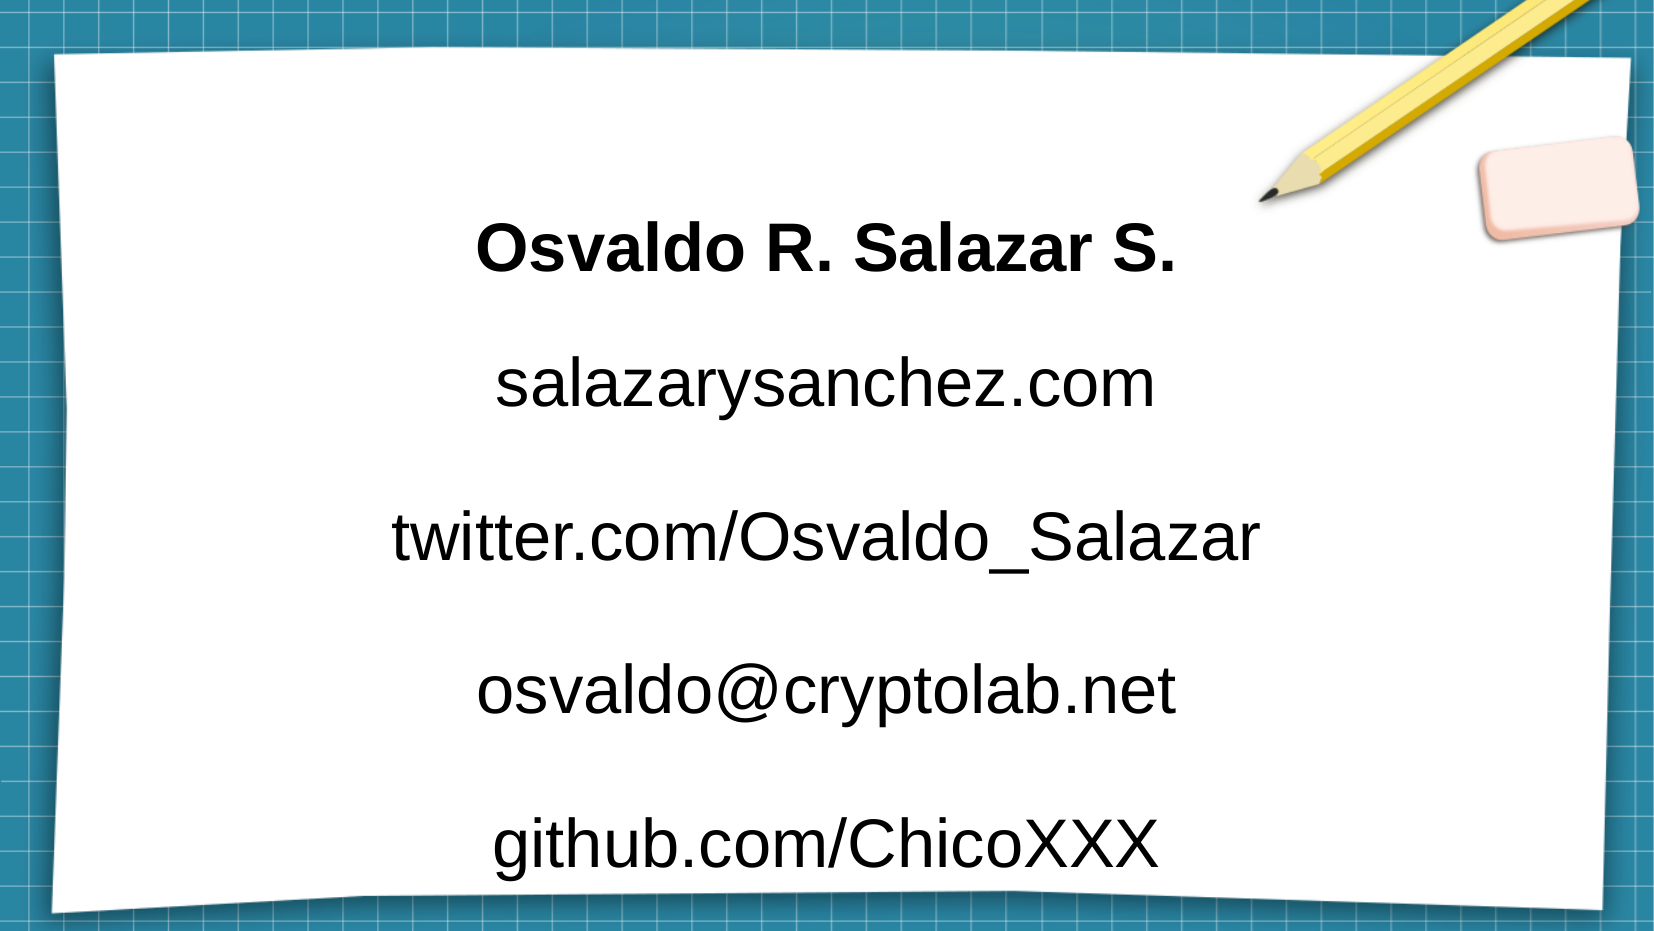

# Osvaldo R. Salazar S.
salazarysanchez.com
twitter.com/Osvaldo_Salazar
osvaldo@cryptolab.net
github.com/ChicoXXX